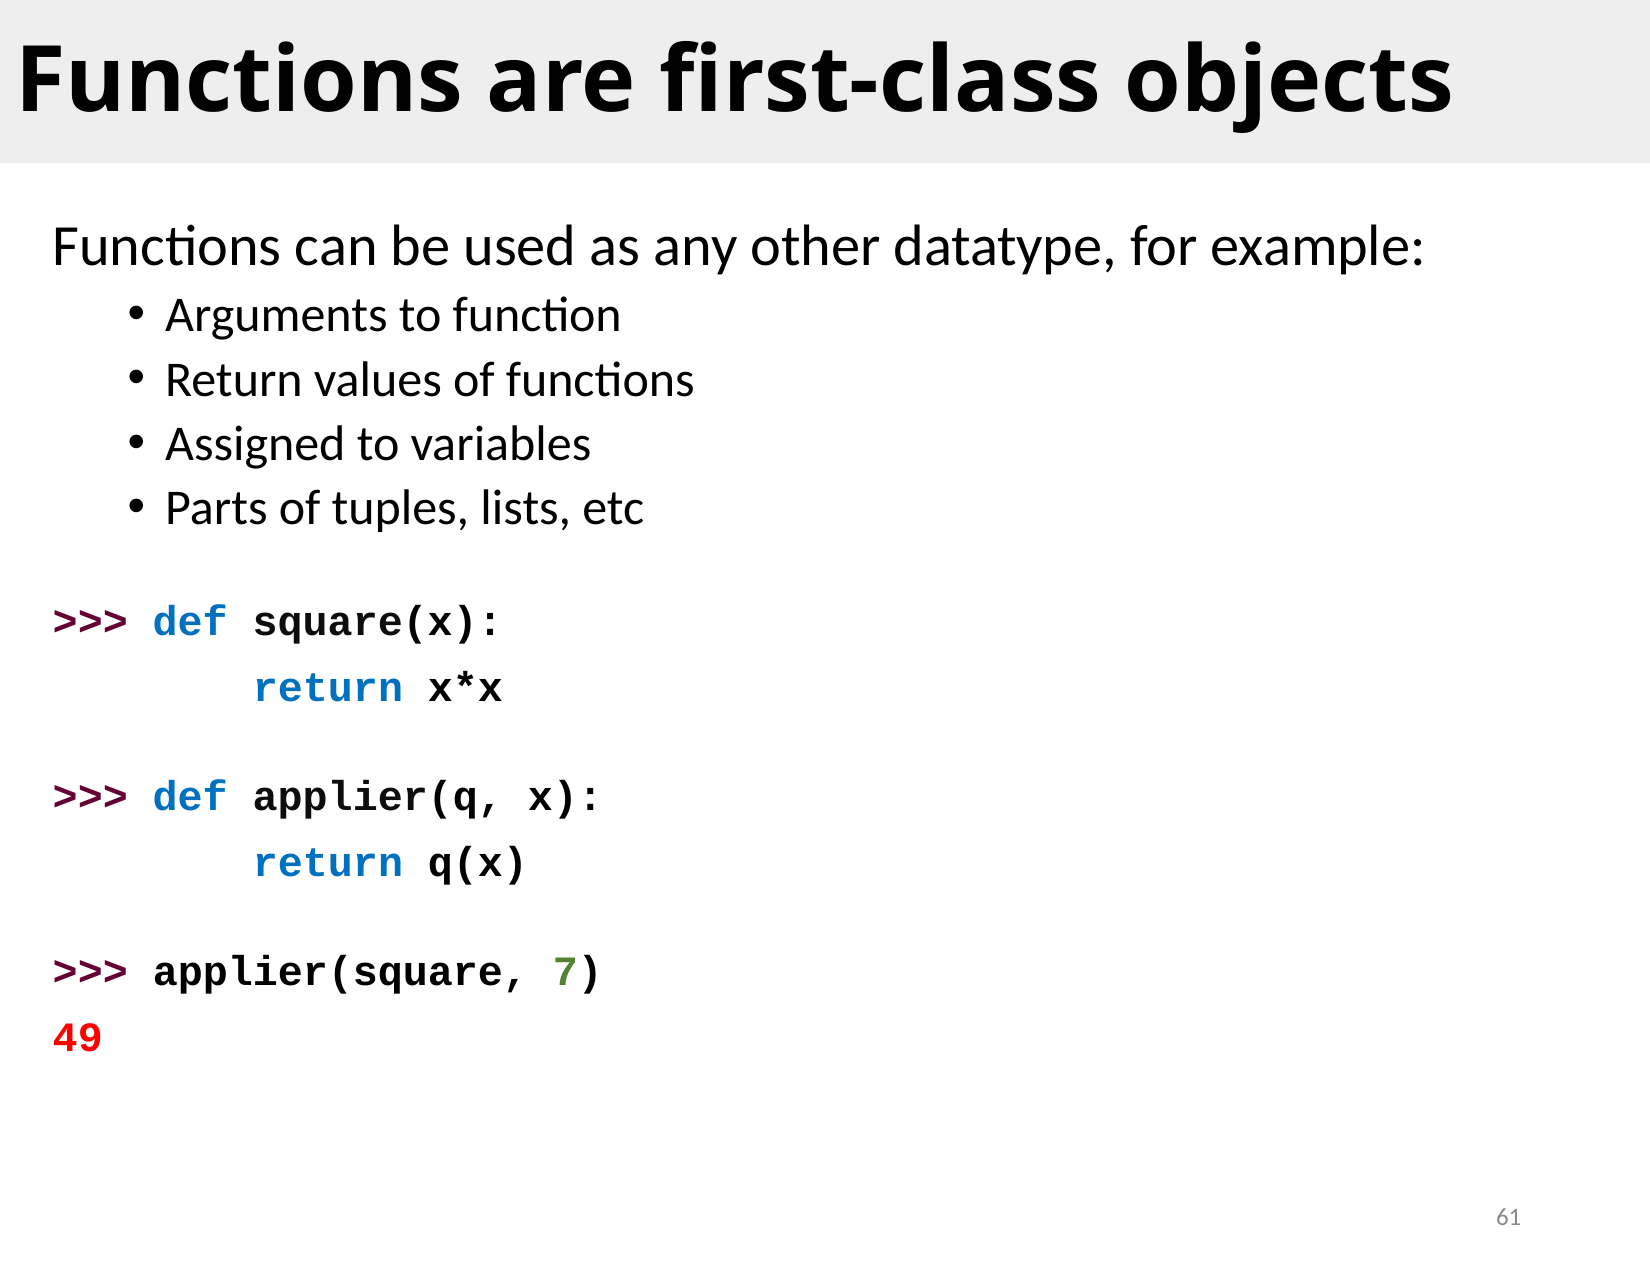

# Functions are first-class objects
Functions can be used as any other datatype, for example:
Arguments to function
Return values of functions
Assigned to variables
Parts of tuples, lists, etc
>>> def square(x):
 return x*x
>>> def applier(q, x):
 return q(x)
>>> applier(square, 7)
49
61